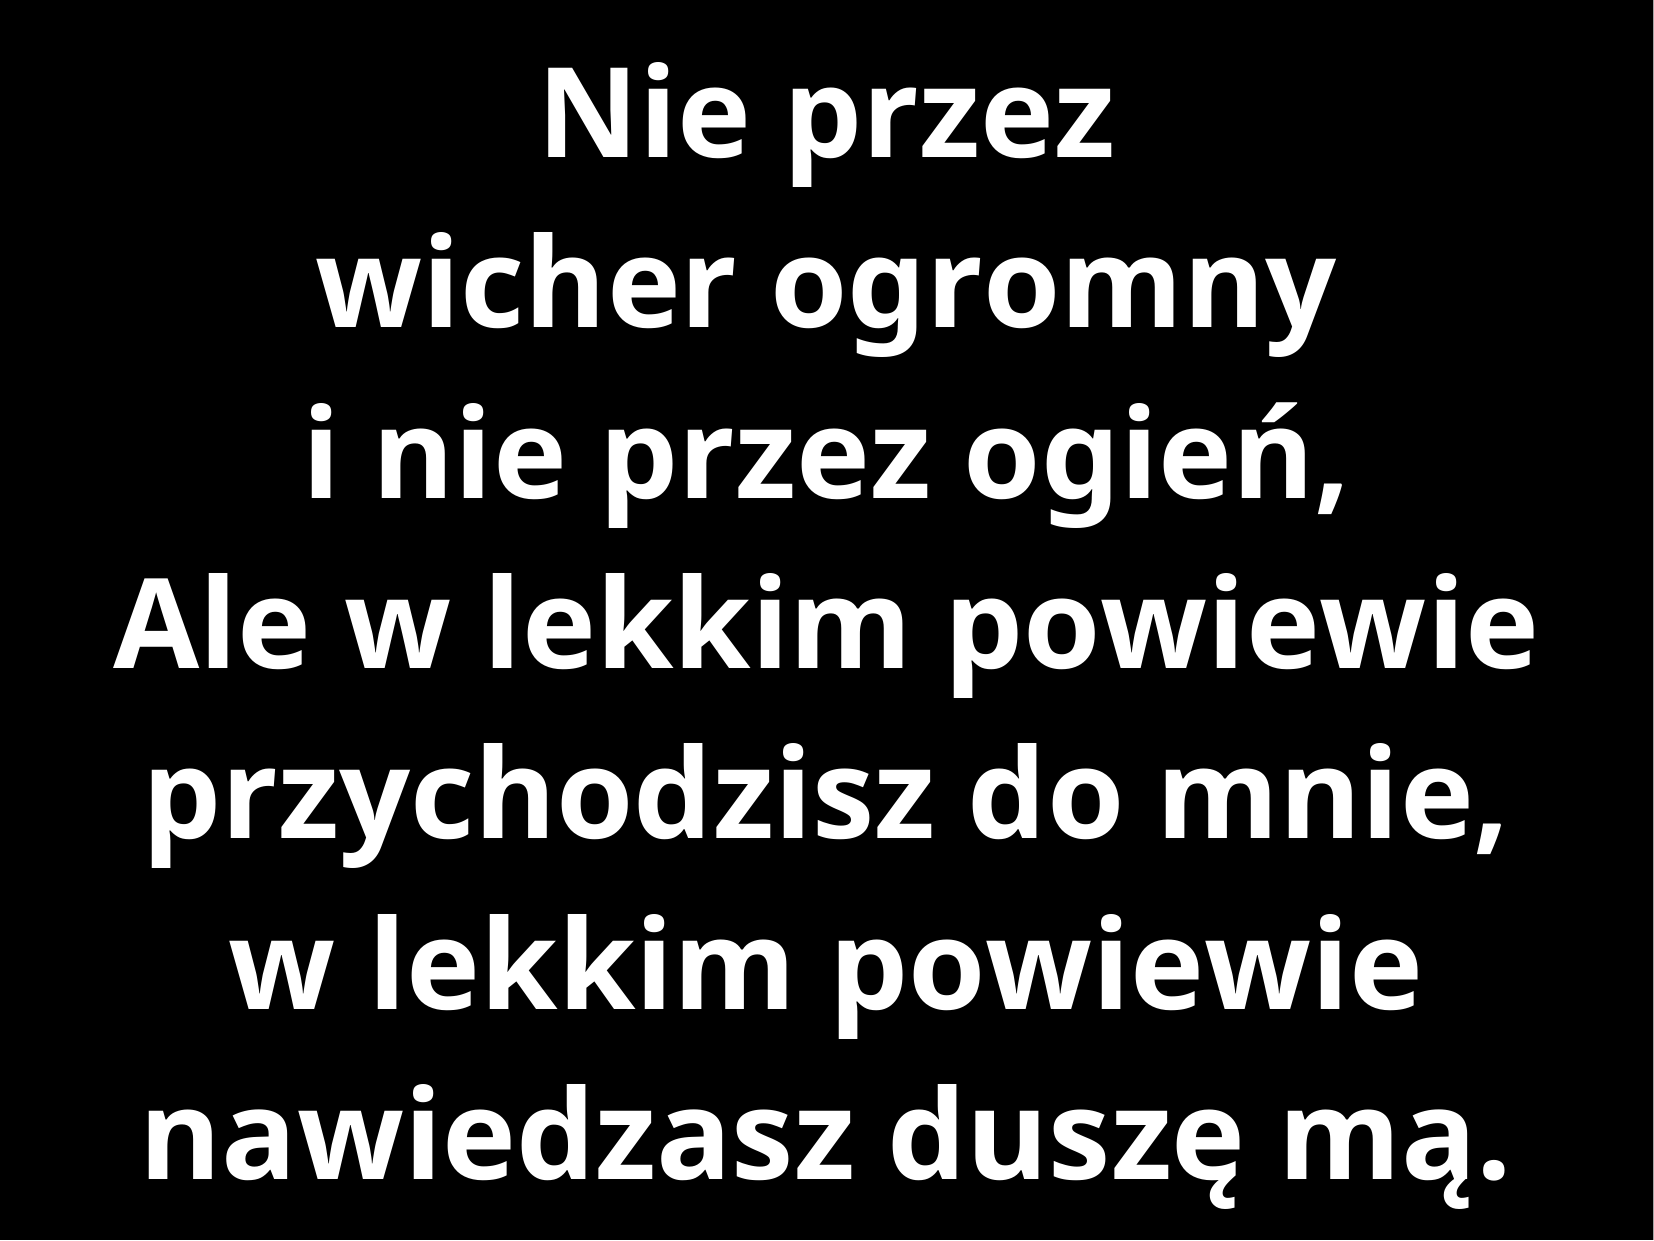

# Nie przez wicher ogromny i nie przez ogień, Ale w lekkim powiewie przychodzisz do mnie, w lekkim powiewie nawiedzasz duszę mą.